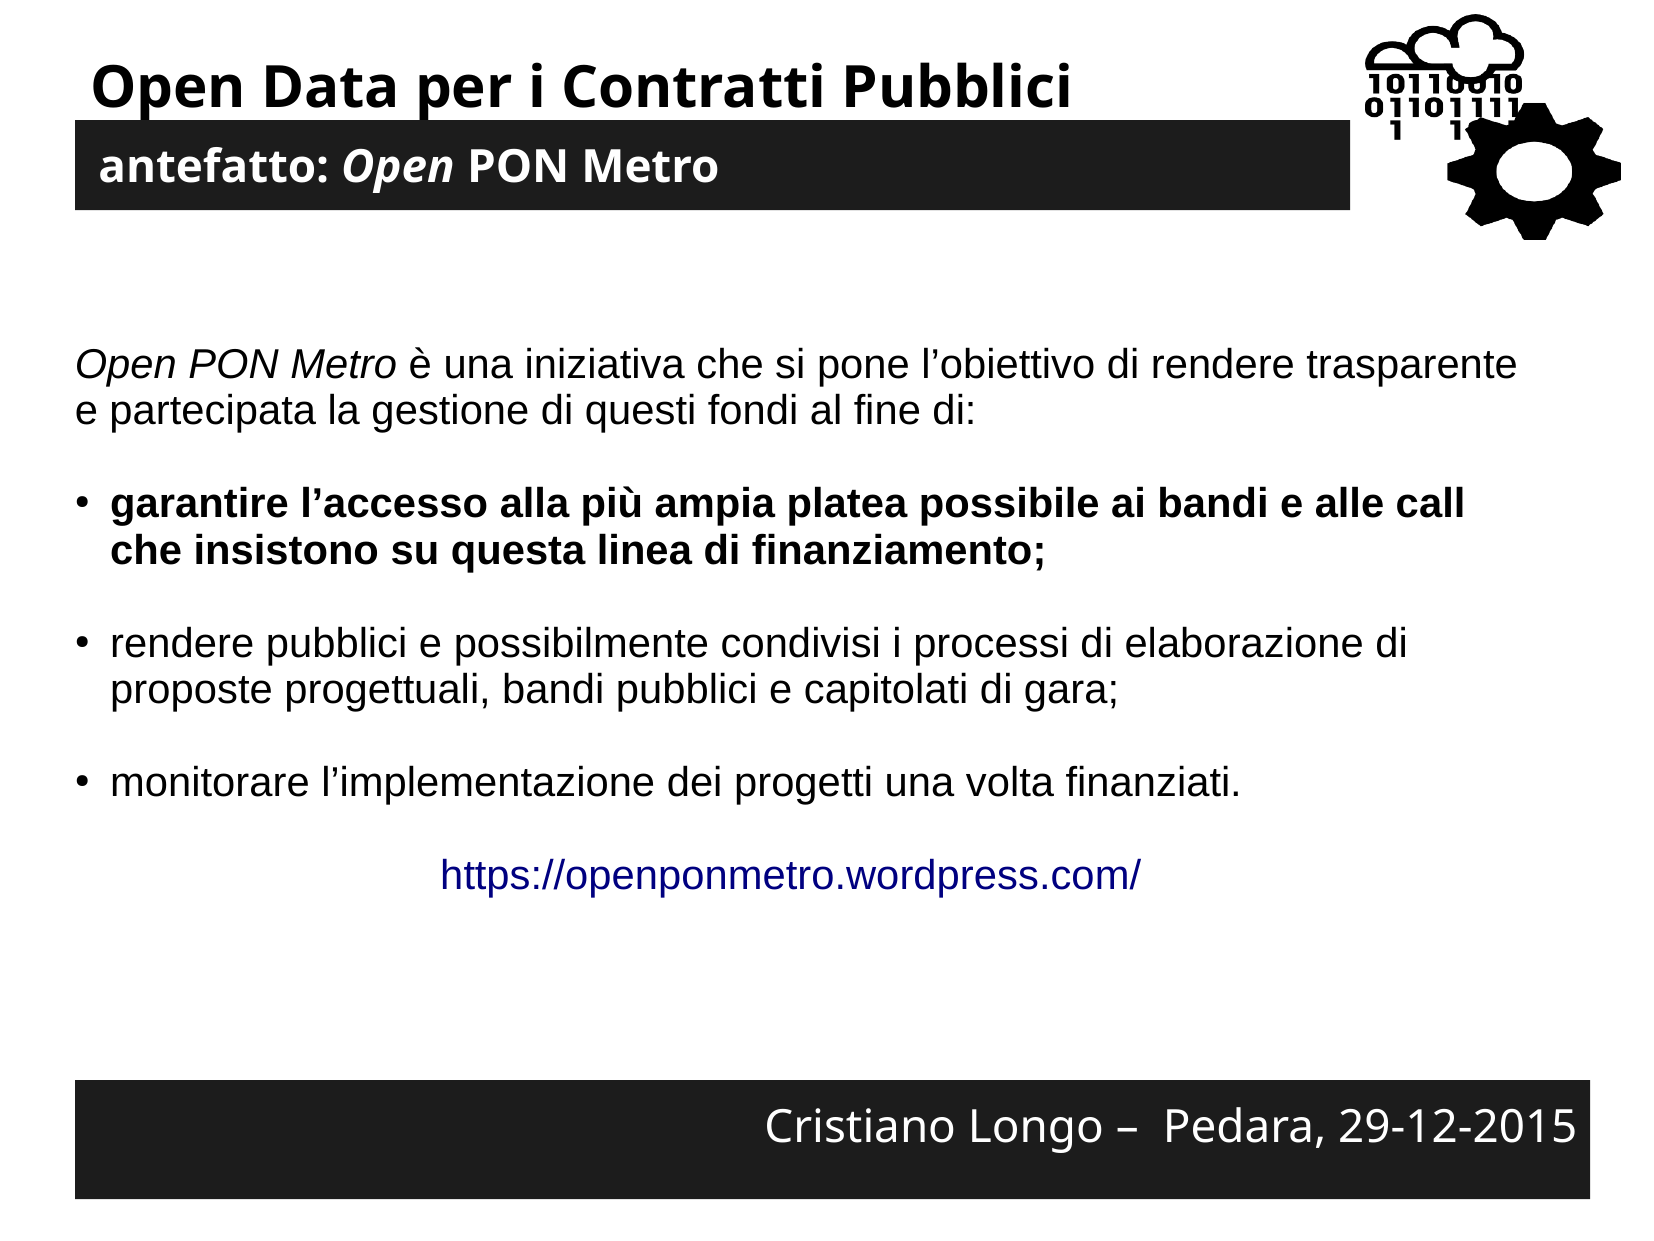

# Open Data per i Contratti Pubblici
 antefatto: Open PON Metro
Open PON Metro è una iniziativa che si pone l’obiettivo di rendere trasparente e partecipata la gestione di questi fondi al fine di:
garantire l’accesso alla più ampia platea possibile ai bandi e alle call che insistono su questa linea di finanziamento;
rendere pubblici e possibilmente condivisi i processi di elaborazione di proposte progettuali, bandi pubblici e capitolati di gara;
monitorare l’implementazione dei progetti una volta finanziati.
https://openponmetro.wordpress.com/
 Cristiano Longo – Pedara, 29-12-2015